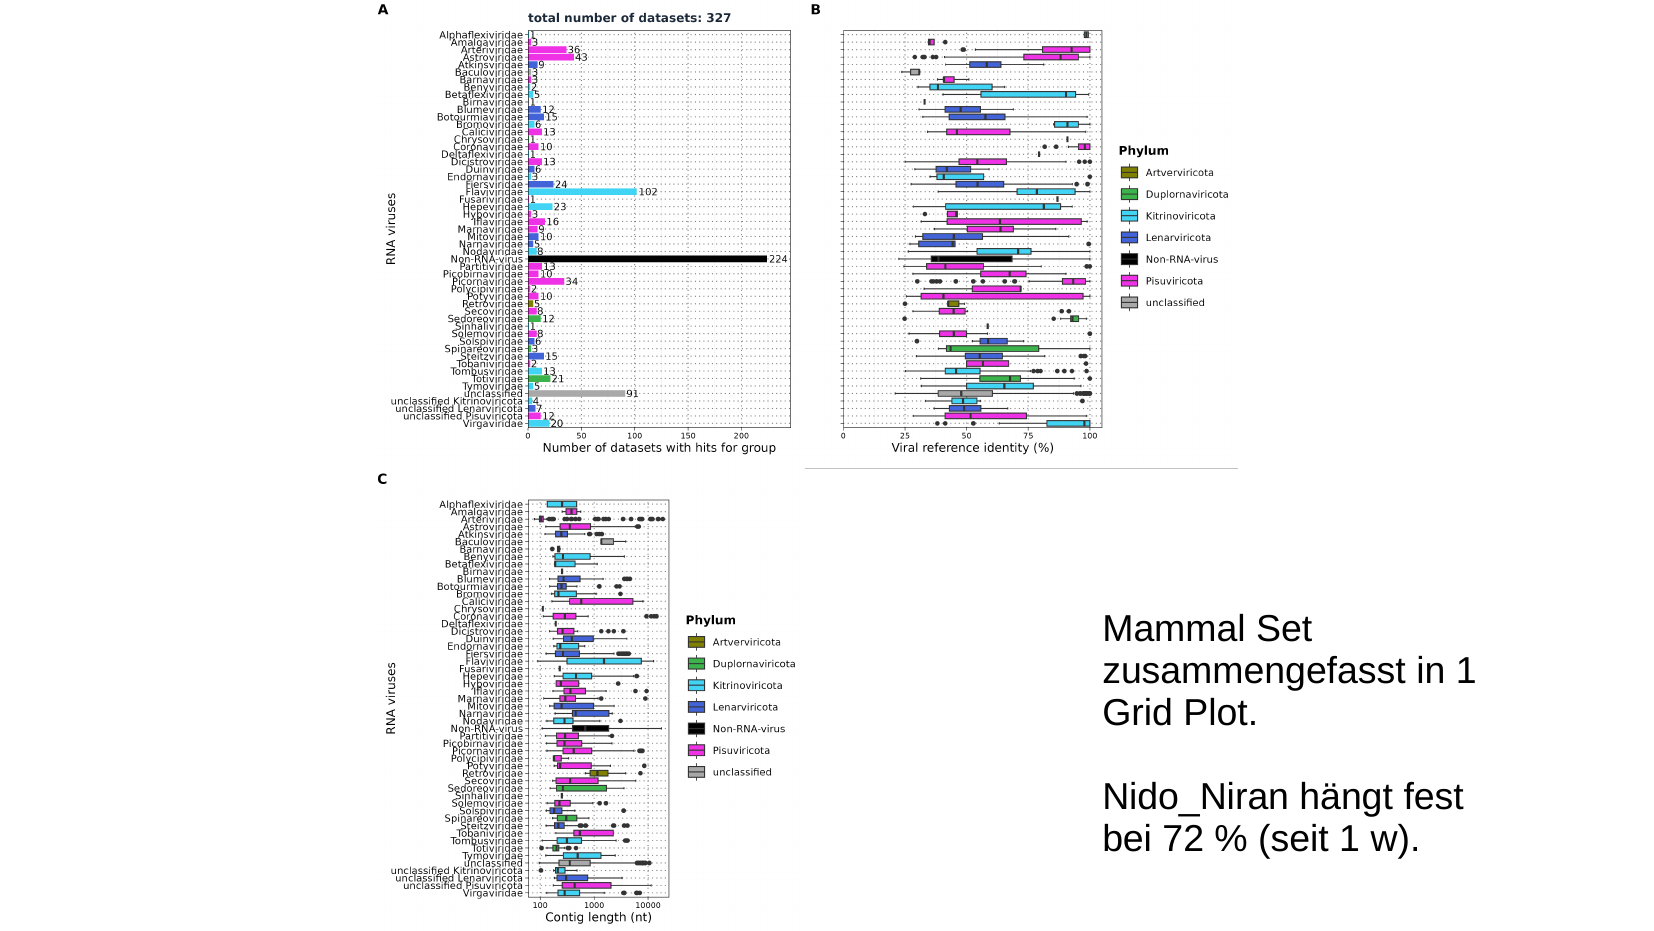

Mammal Set zusammengefasst in 1 Grid Plot.
Nido_Niran hängt fest bei 72 % (seit 1 w).